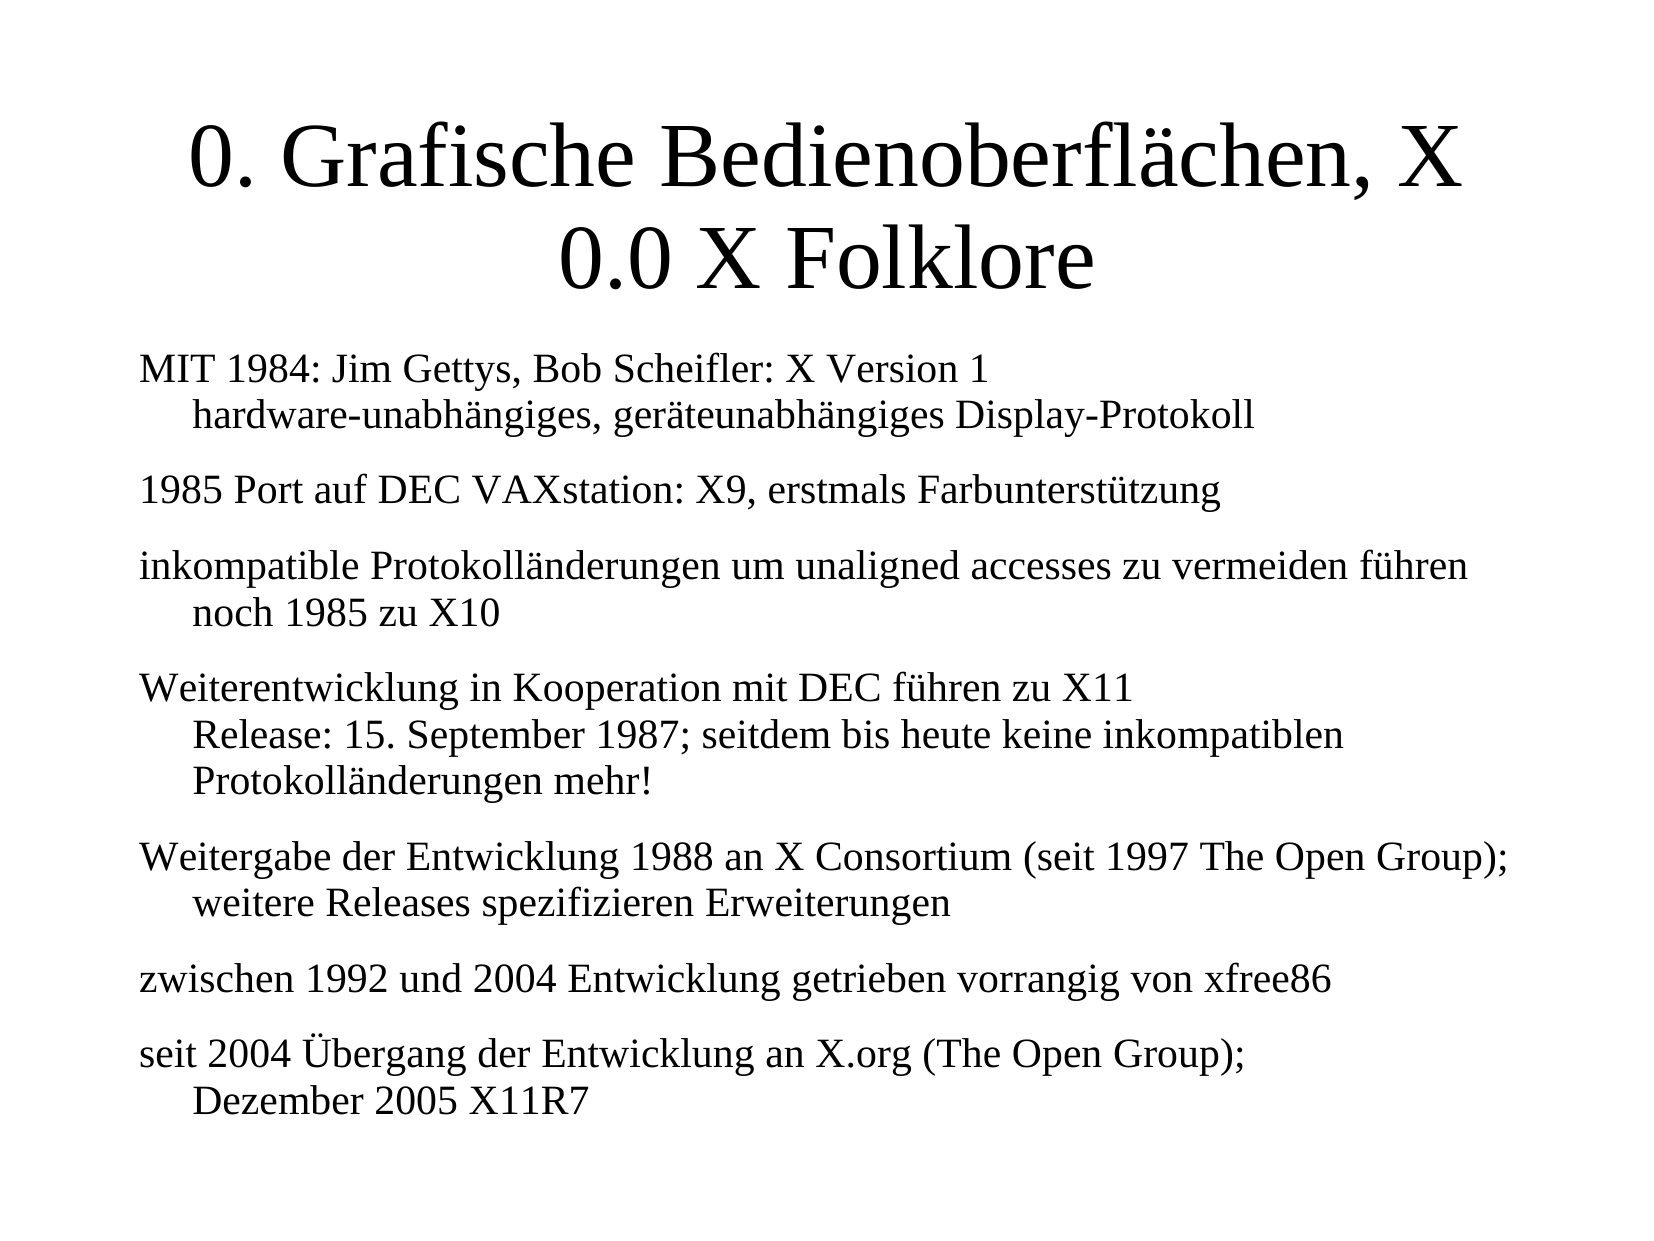

# 0. Grafische Bedienoberflächen, X 0.0 X Folklore
MIT 1984: Jim Gettys, Bob Scheifler: X Version 1
hardware-unabhängiges, geräteunabhängiges Display-Protokoll
1985 Port auf DEC VAXstation: X9, erstmals Farbunterstützung
inkompatible Protokolländerungen um unaligned accesses zu vermeiden führen noch 1985 zu X10
Weiterentwicklung in Kooperation mit DEC führen zu X11
Release: 15. September 1987; seitdem bis heute keine inkompatiblen Protokolländerungen mehr!
Weitergabe der Entwicklung 1988 an X Consortium (seit 1997 The Open Group); weitere Releases spezifizieren Erweiterungen
zwischen 1992 und 2004 Entwicklung getrieben vorrangig von xfree86
seit 2004 Übergang der Entwicklung an X.org (The Open Group);
Dezember 2005 X11R7